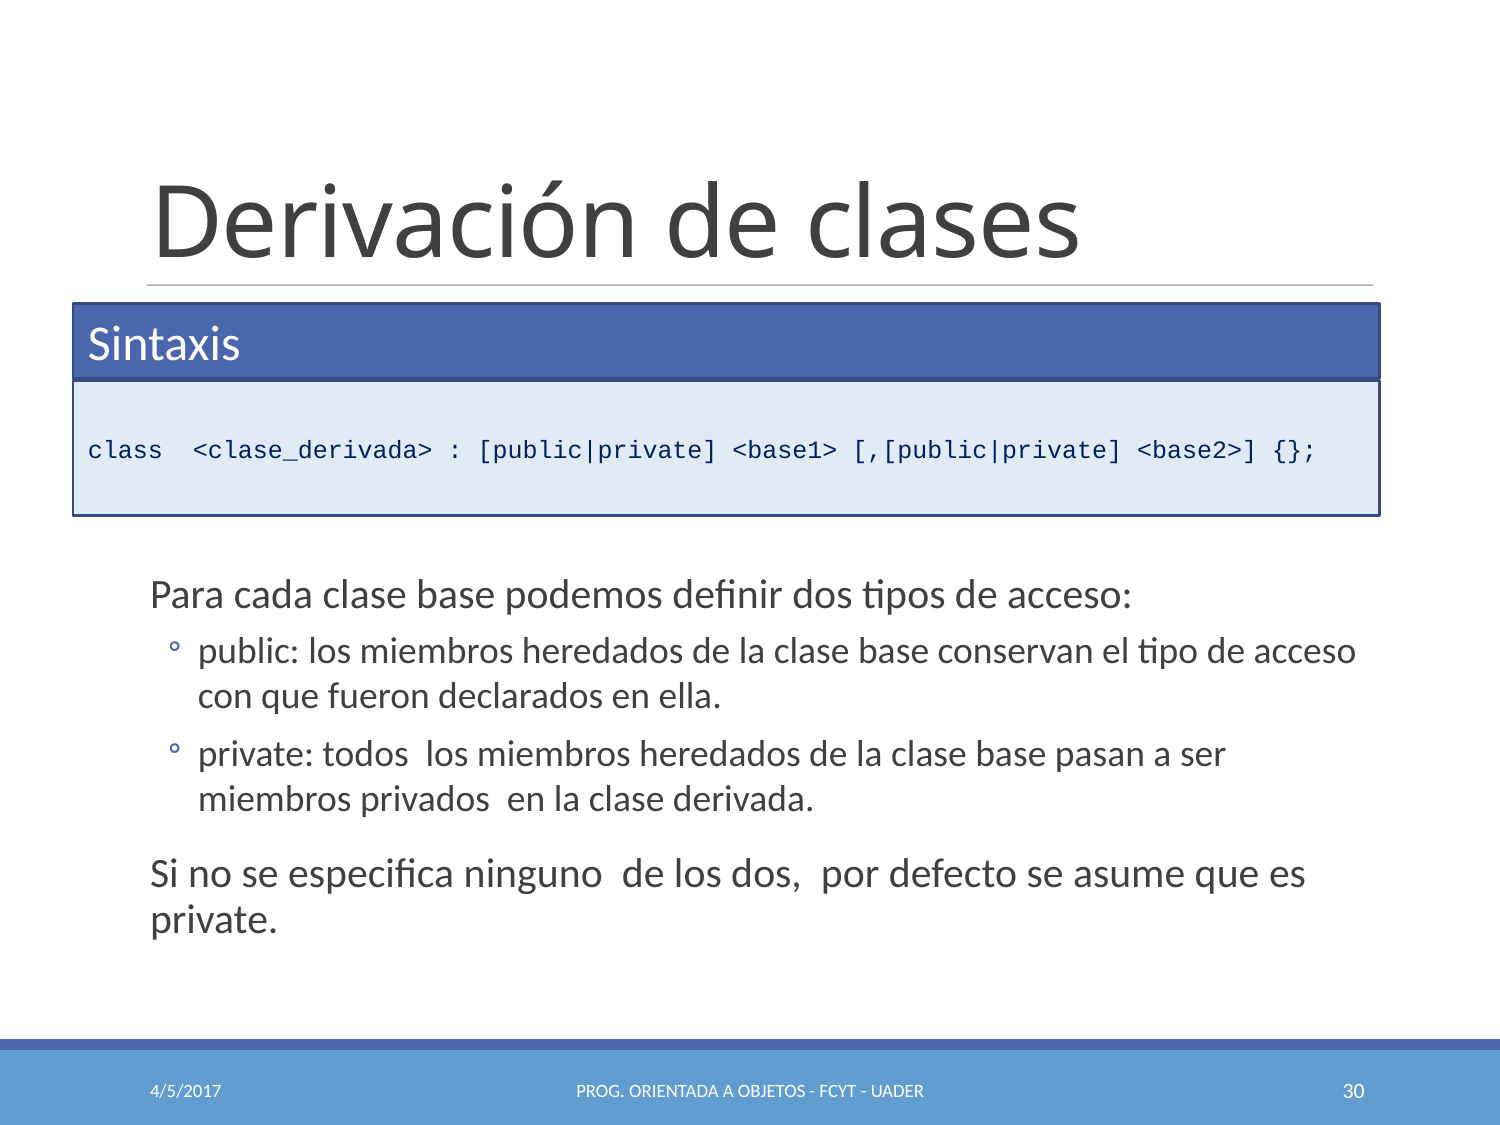

# Derivación de clases
Sintaxis
class <clase_derivada> : [public|private] <base1> [,[public|private] <base2>] {};
Para cada clase base podemos definir dos tipos de acceso:
public: los miembros heredados de la clase base conservan el tipo de acceso con que fueron declarados en ella.
private: todos los miembros heredados de la clase base pasan a ser miembros privados en la clase derivada.
Si no se especifica ninguno de los dos, por defecto se asume que es private.
4/5/2017
Prog. Orientada a Objetos - FCyT - UADER